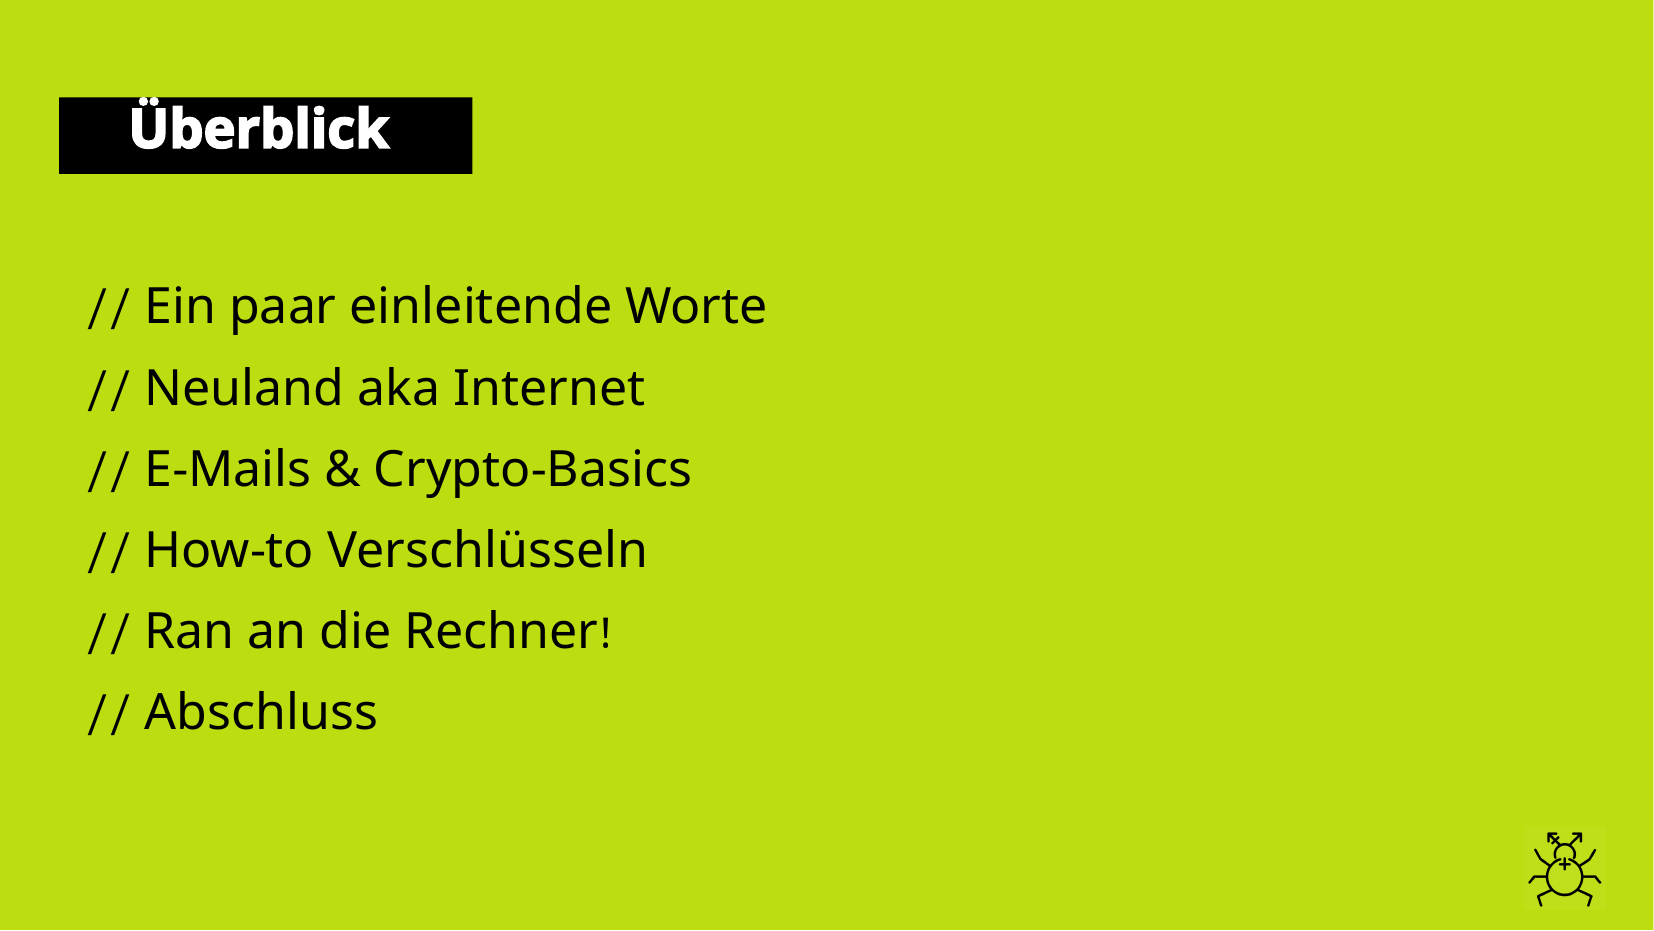

# Überblick
// Ein paar einleitende Worte
// Neuland aka Internet
// E-Mails & Crypto-Basics
// How-to Verschlüsseln
// Ran an die Rechner!
// Abschluss